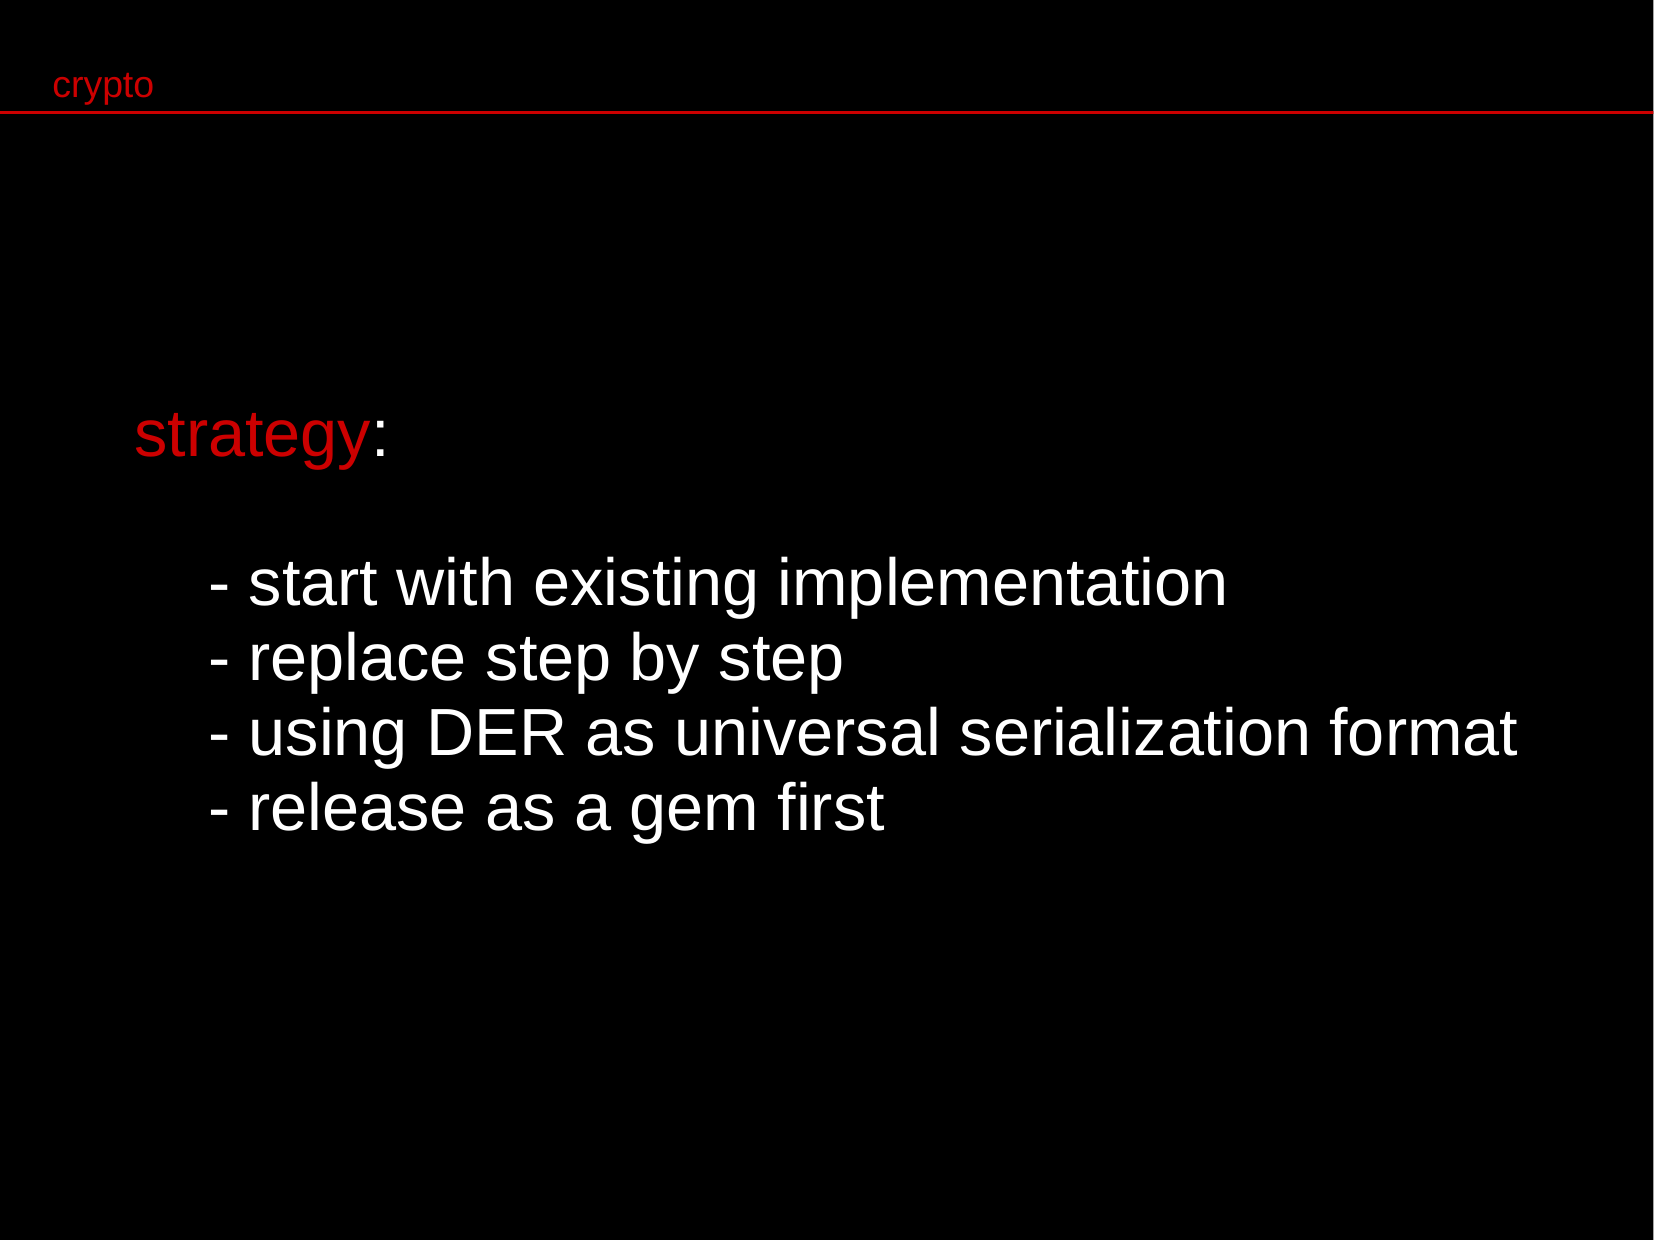

# strategy:
 - start with existing implementation
 - replace step by step
 - using DER as universal serialization format
 - release as a gem first
crypto